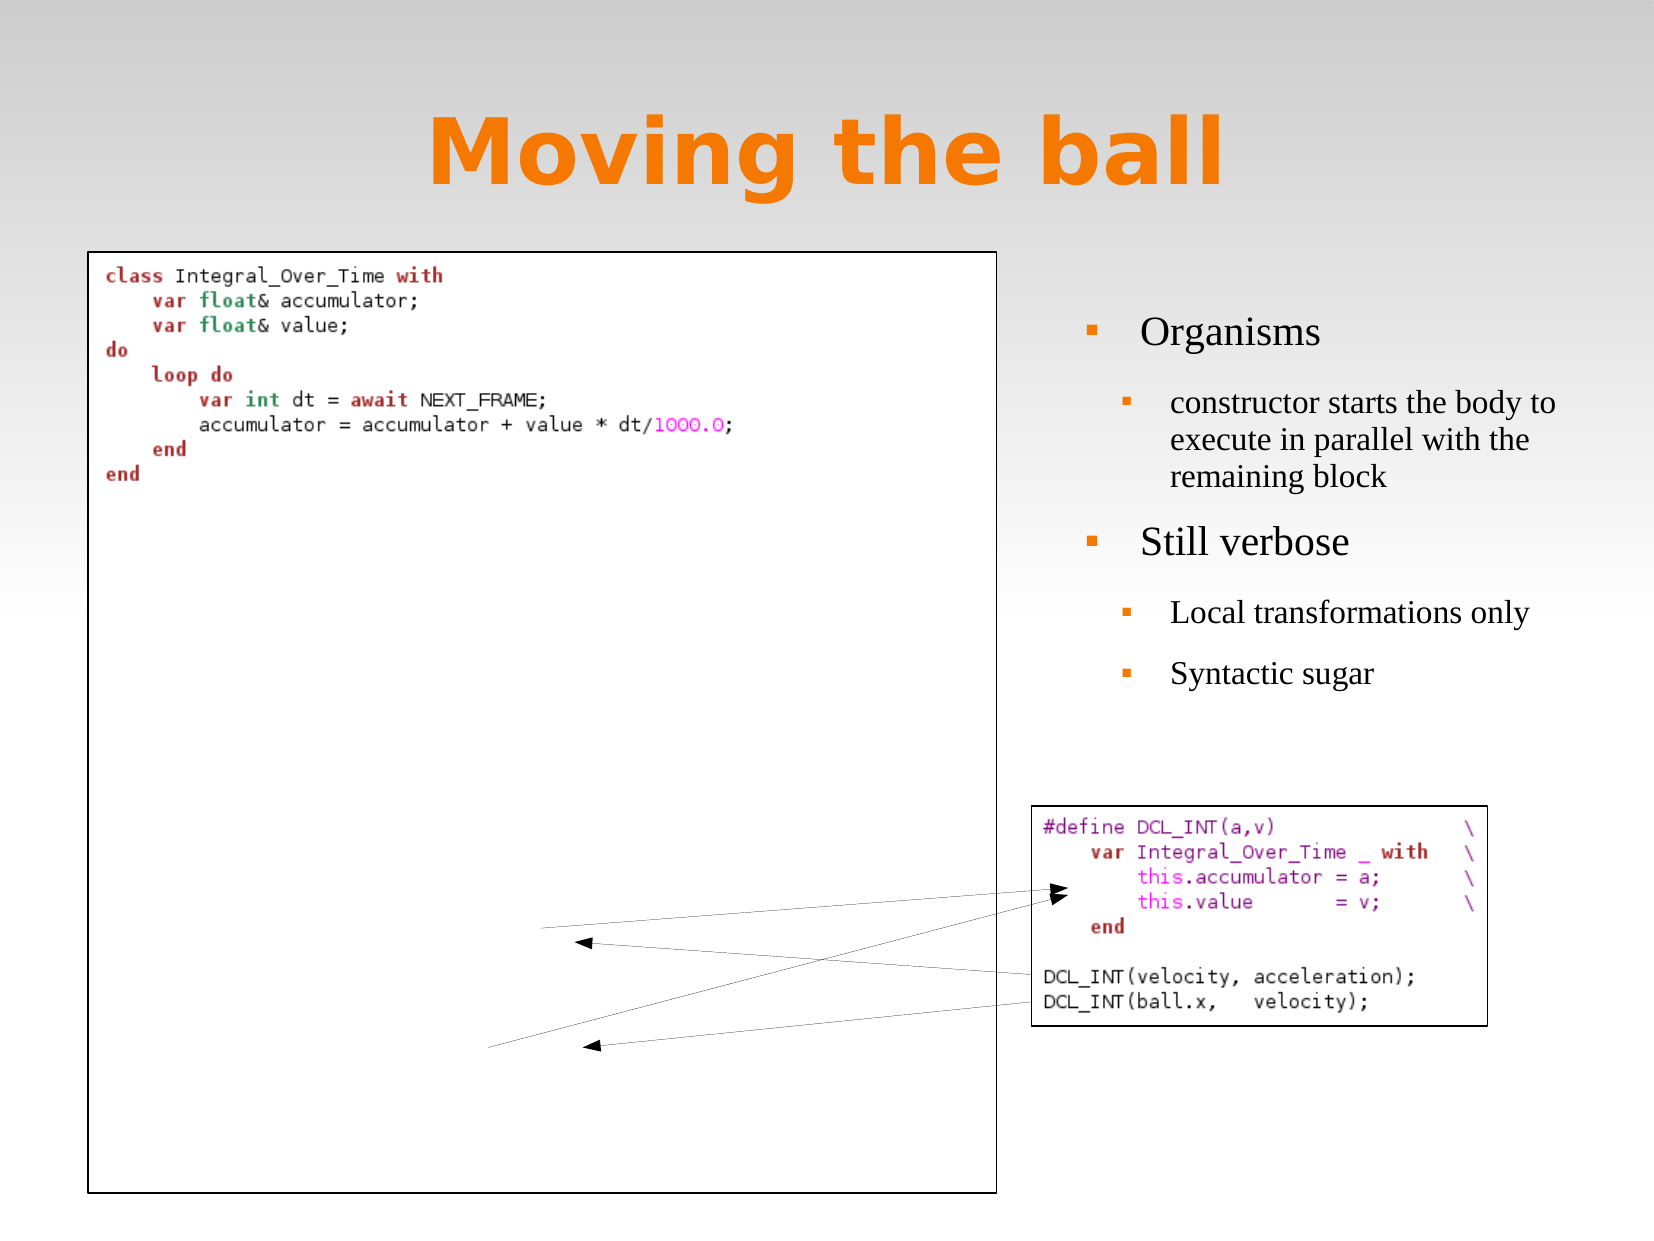

# Moving the ball
Organisms
constructor starts the body to execute in parallel with the remaining block
Still verbose
Local transformations only
Syntactic sugar